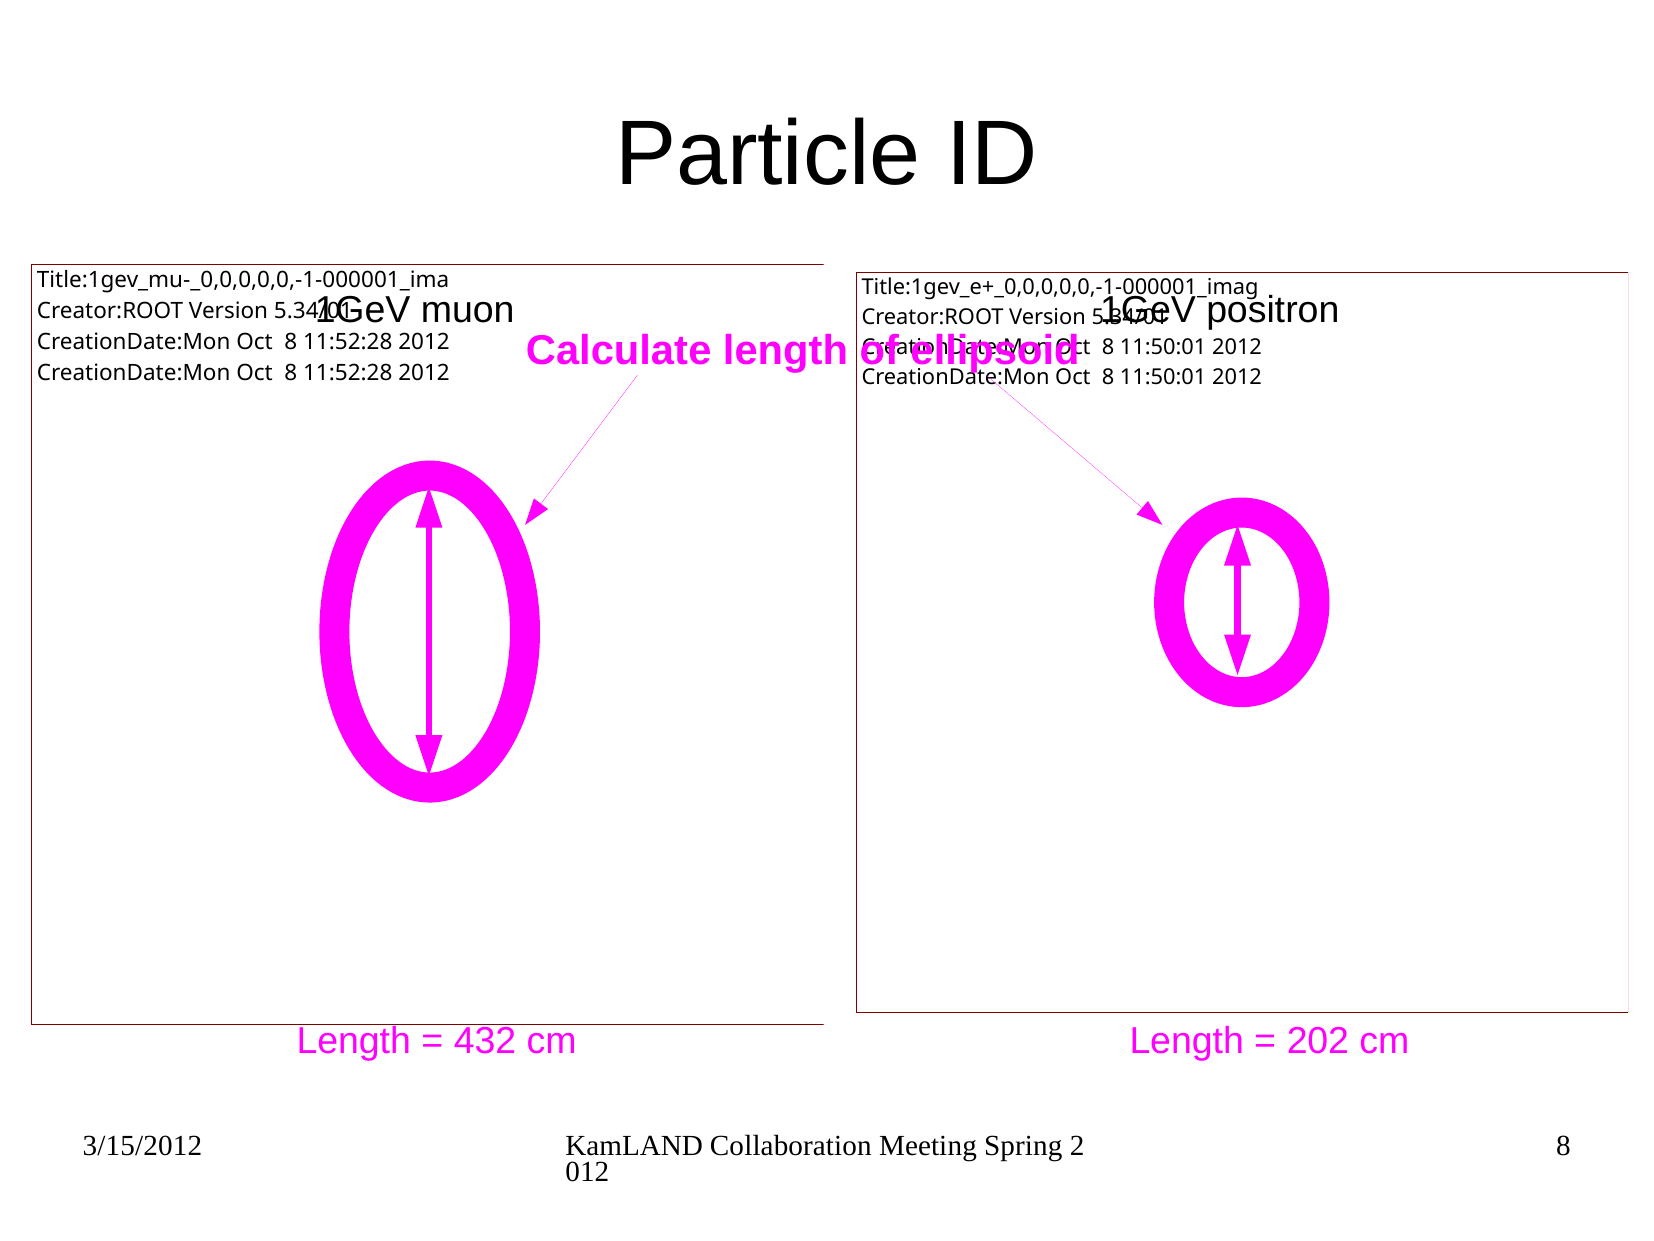

# Particle ID
1GeV muon
1GeV positron
Calculate length of ellipsoid
Length = 432 cm
Length = 202 cm
3/15/2012
KamLAND Collaboration Meeting Spring 2012
8